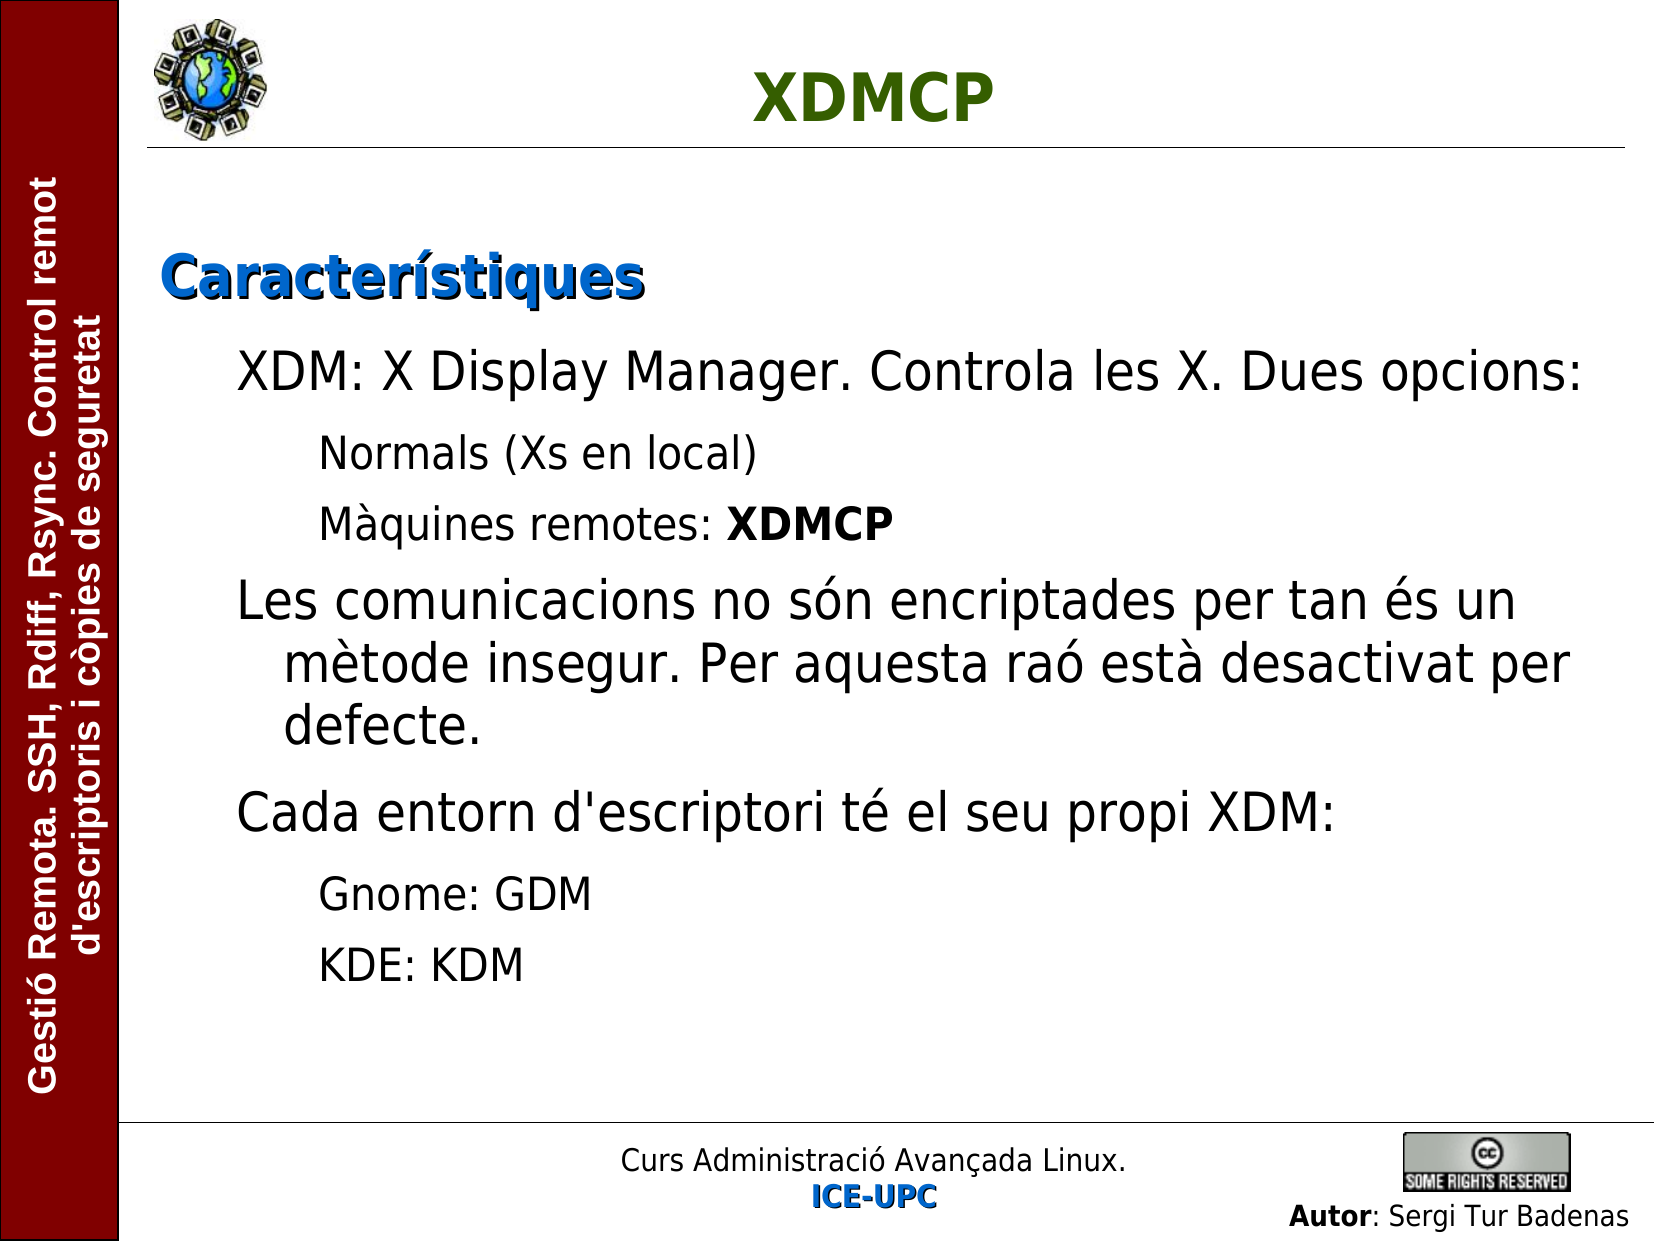

# XDMCP
Característiques
XDM: X Display Manager. Controla les X. Dues opcions:
Normals (Xs en local)
Màquines remotes: XDMCP
Les comunicacions no són encriptades per tan és un mètode insegur. Per aquesta raó està desactivat per defecte.
Cada entorn d'escriptori té el seu propi XDM:
Gnome: GDM
KDE: KDM